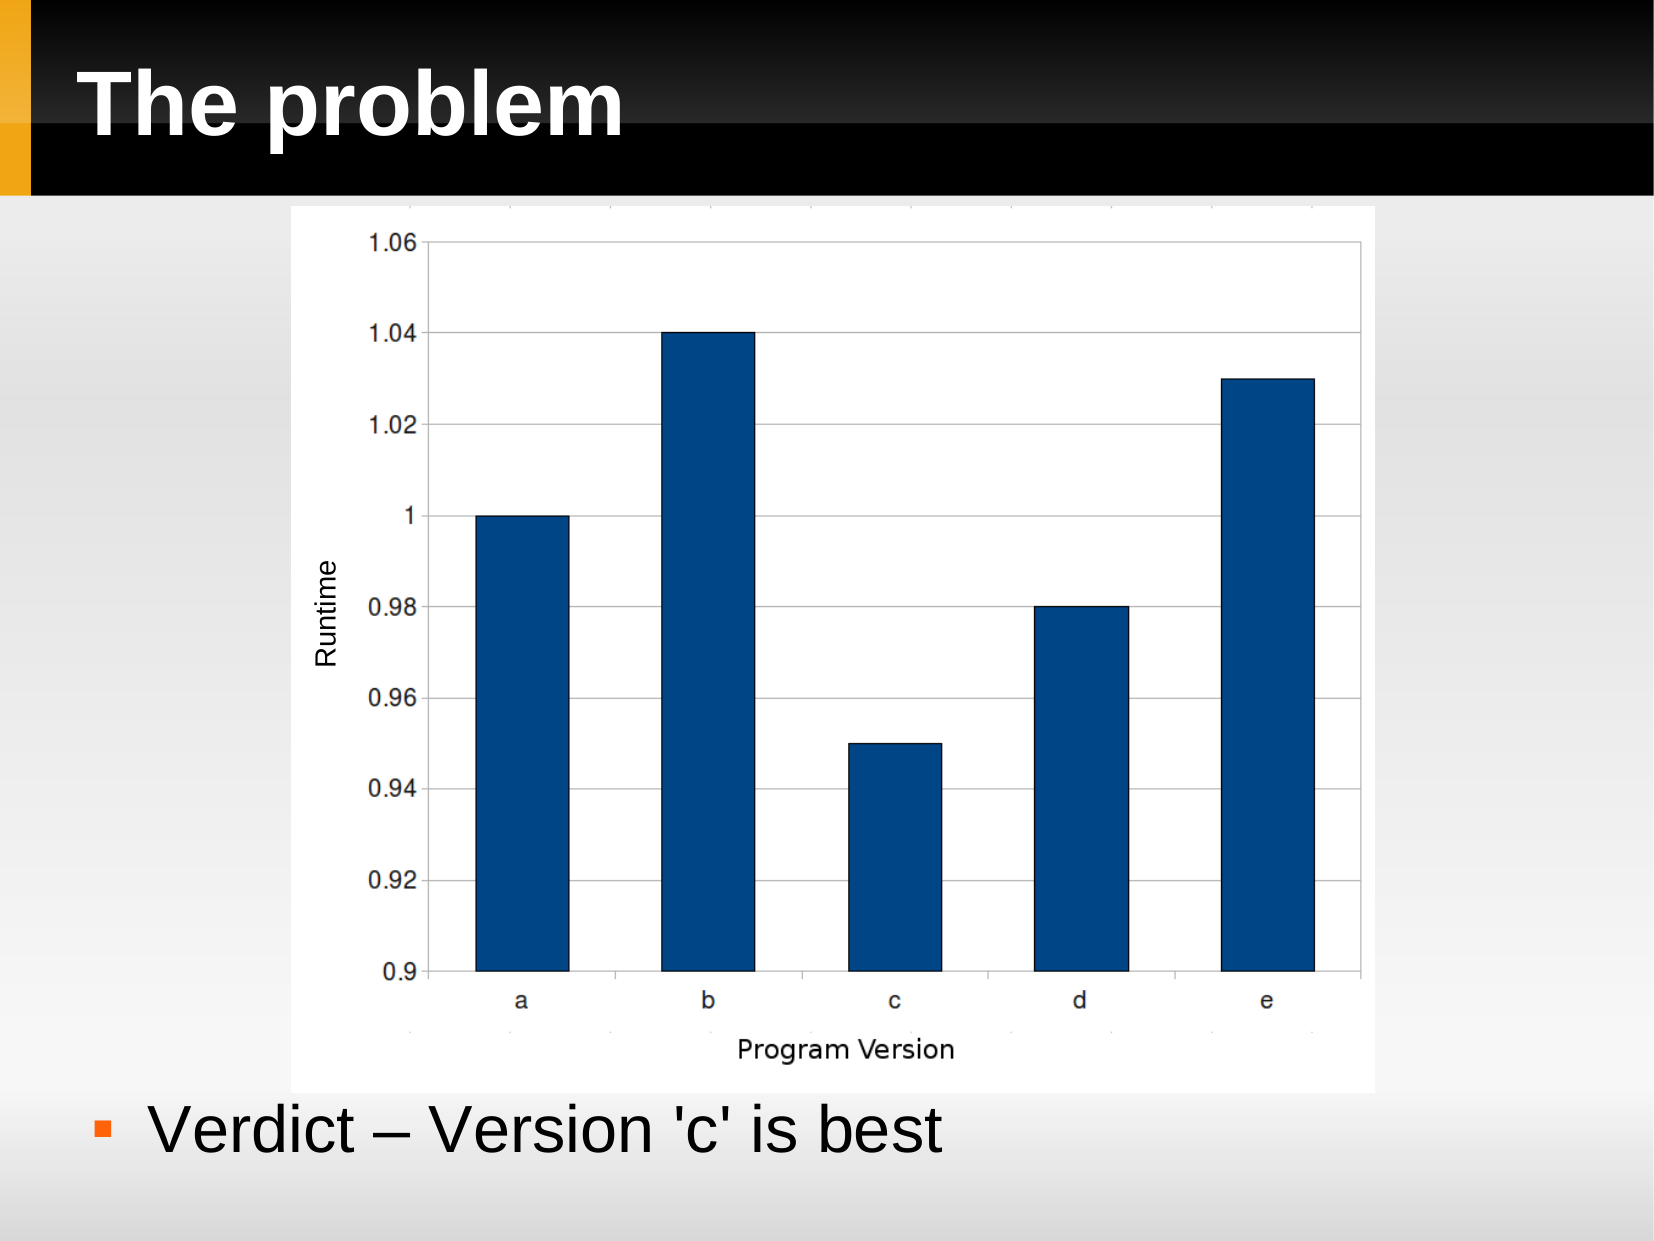

# The problem
Runtime
Verdict – Version 'c' is best